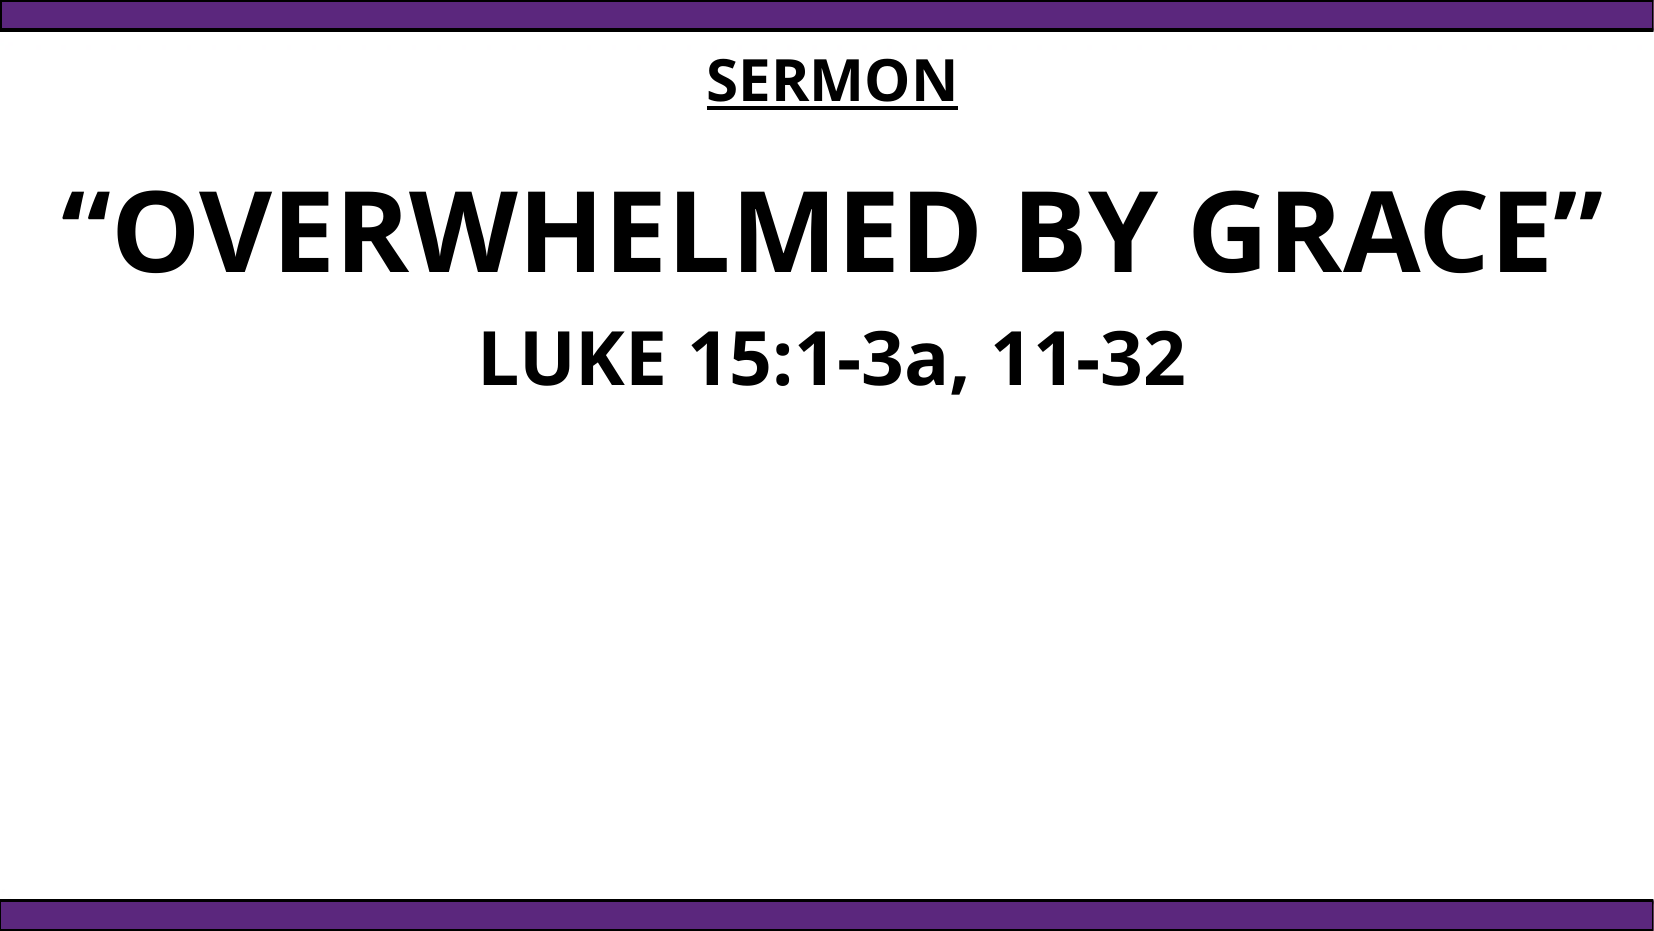

SERMON
“OVERWHELMED BY GRACE”
LUKE 15:1-3a, 11-32